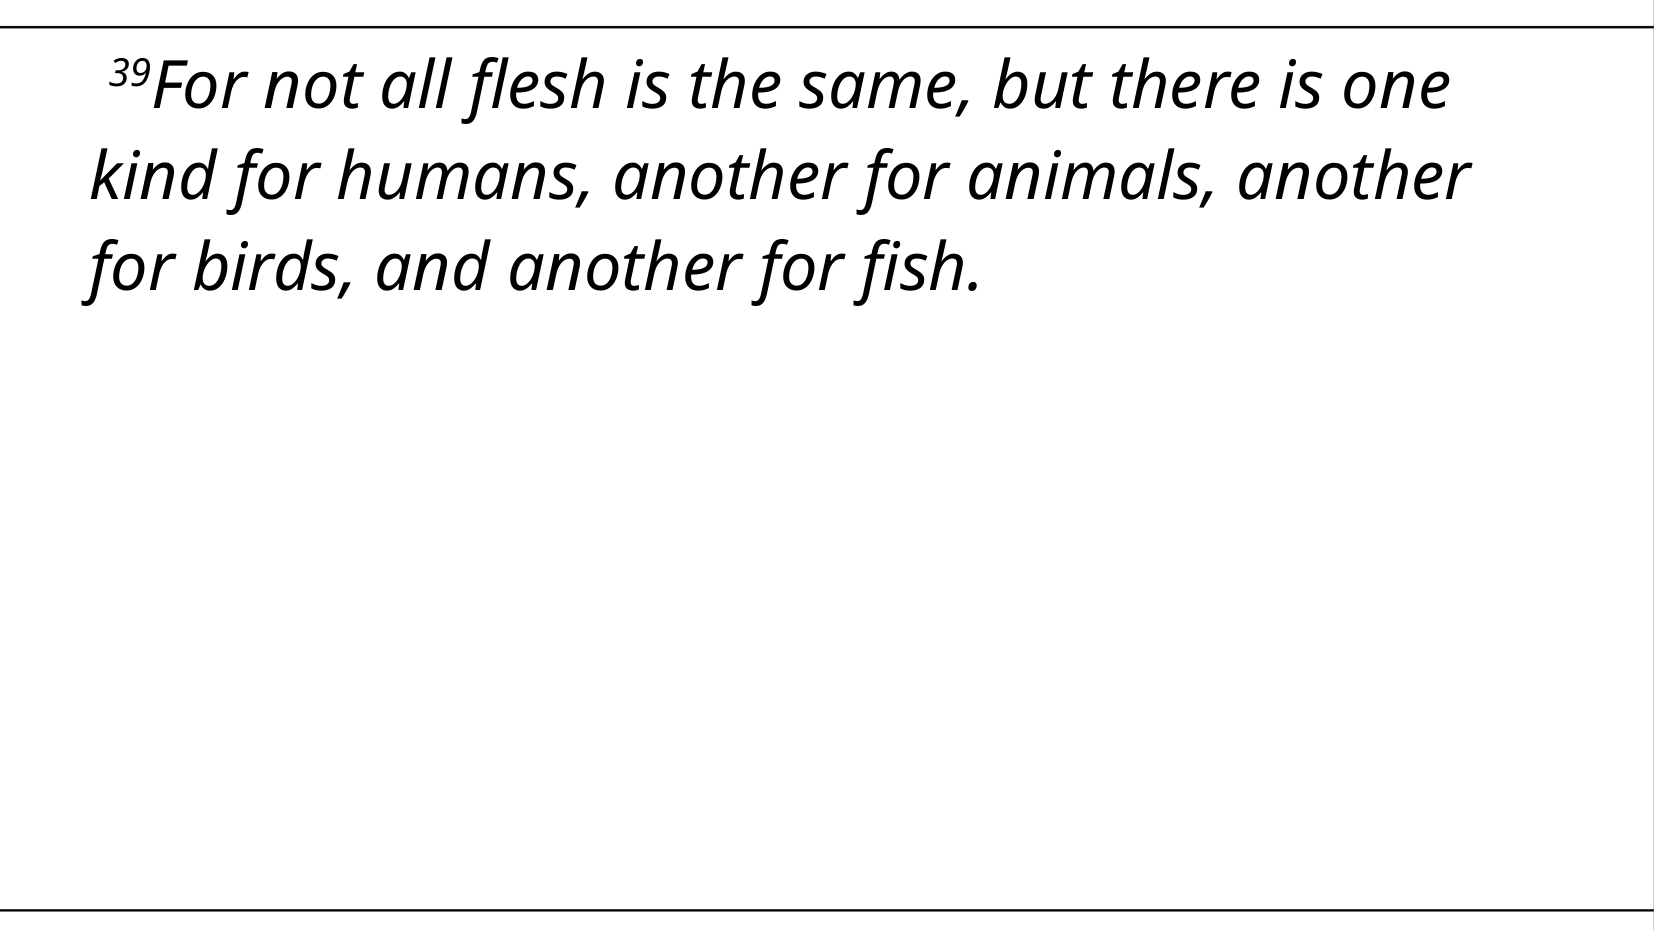

39For not all flesh is the same, but there is one kind for humans, another for animals, another for birds, and another for fish.